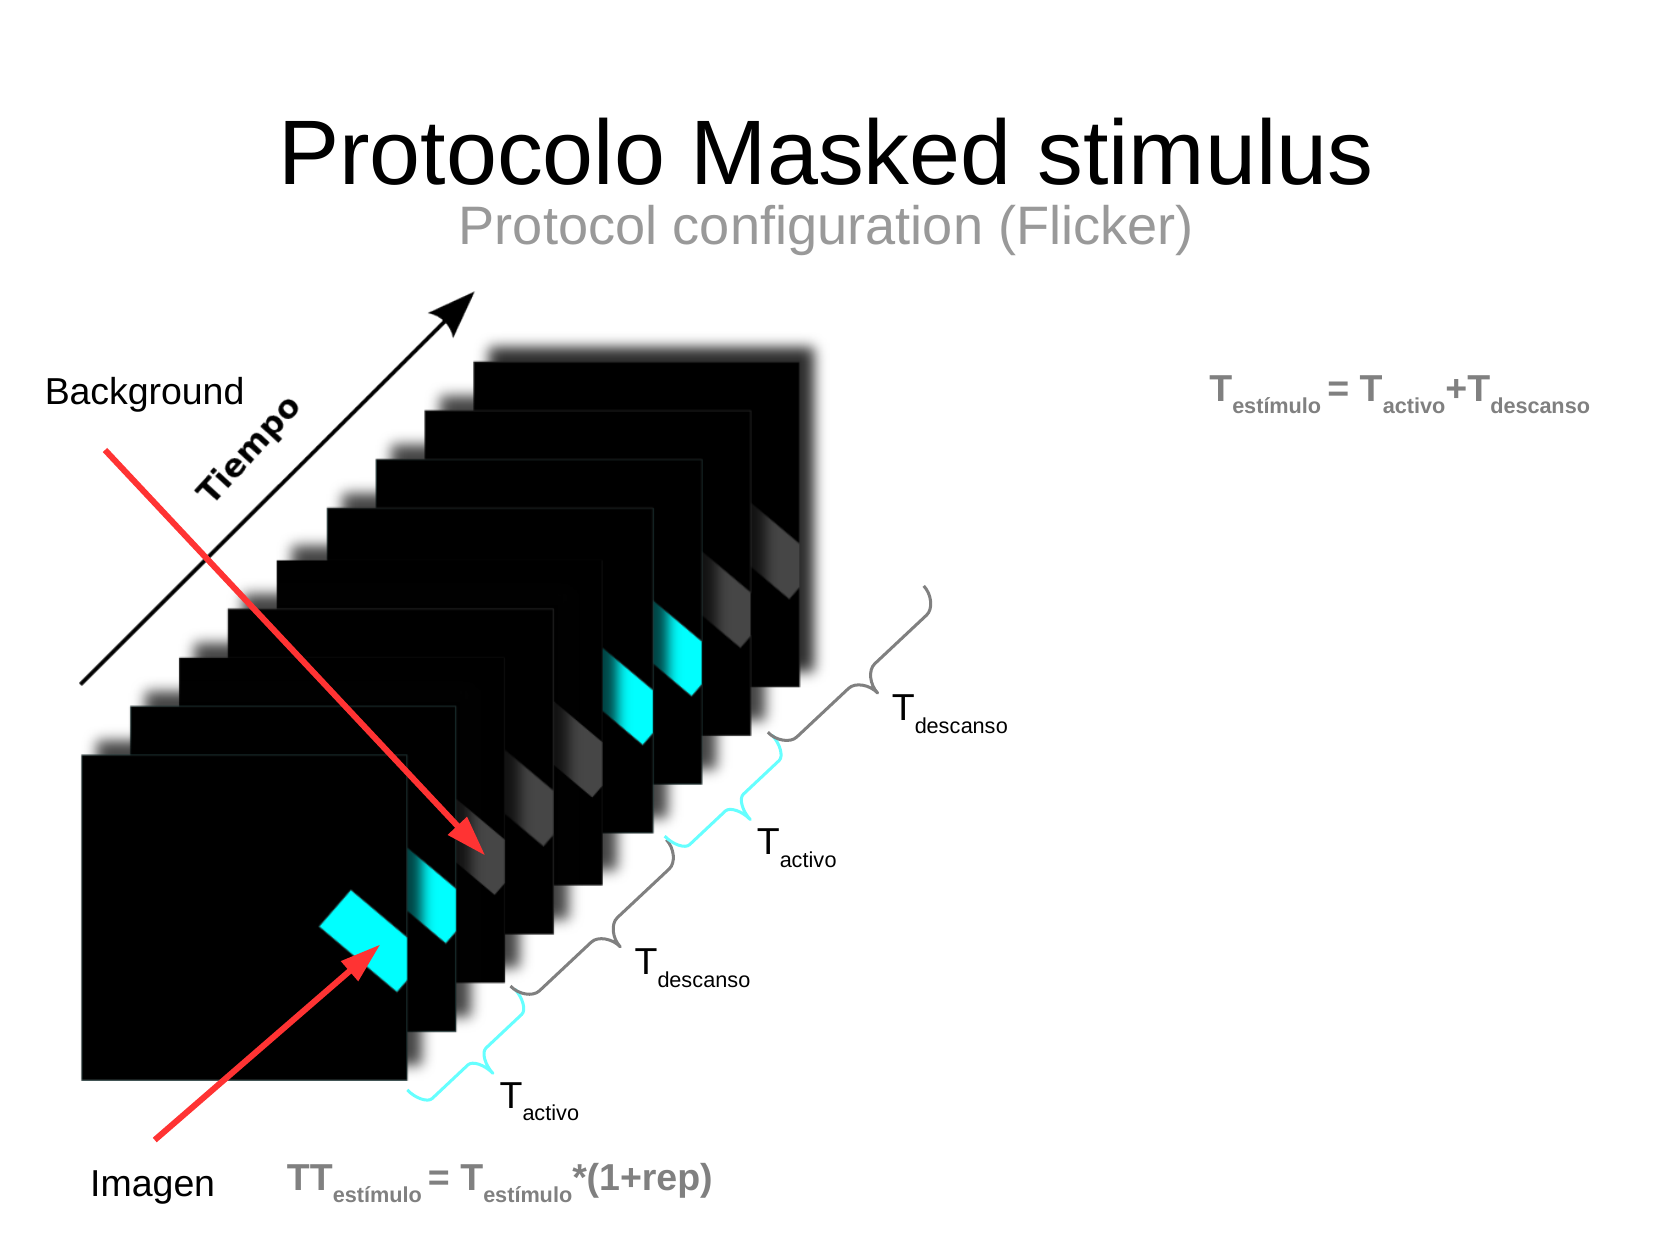

# Protocolo Masked stimulus
Protocol configuration (Flicker)
Testímulo = Tactivo+Tdescanso
Background
Tdescanso
Tactivo
Tdescanso
Tactivo
TTestímulo = Testímulo*(1+rep)
Imagen